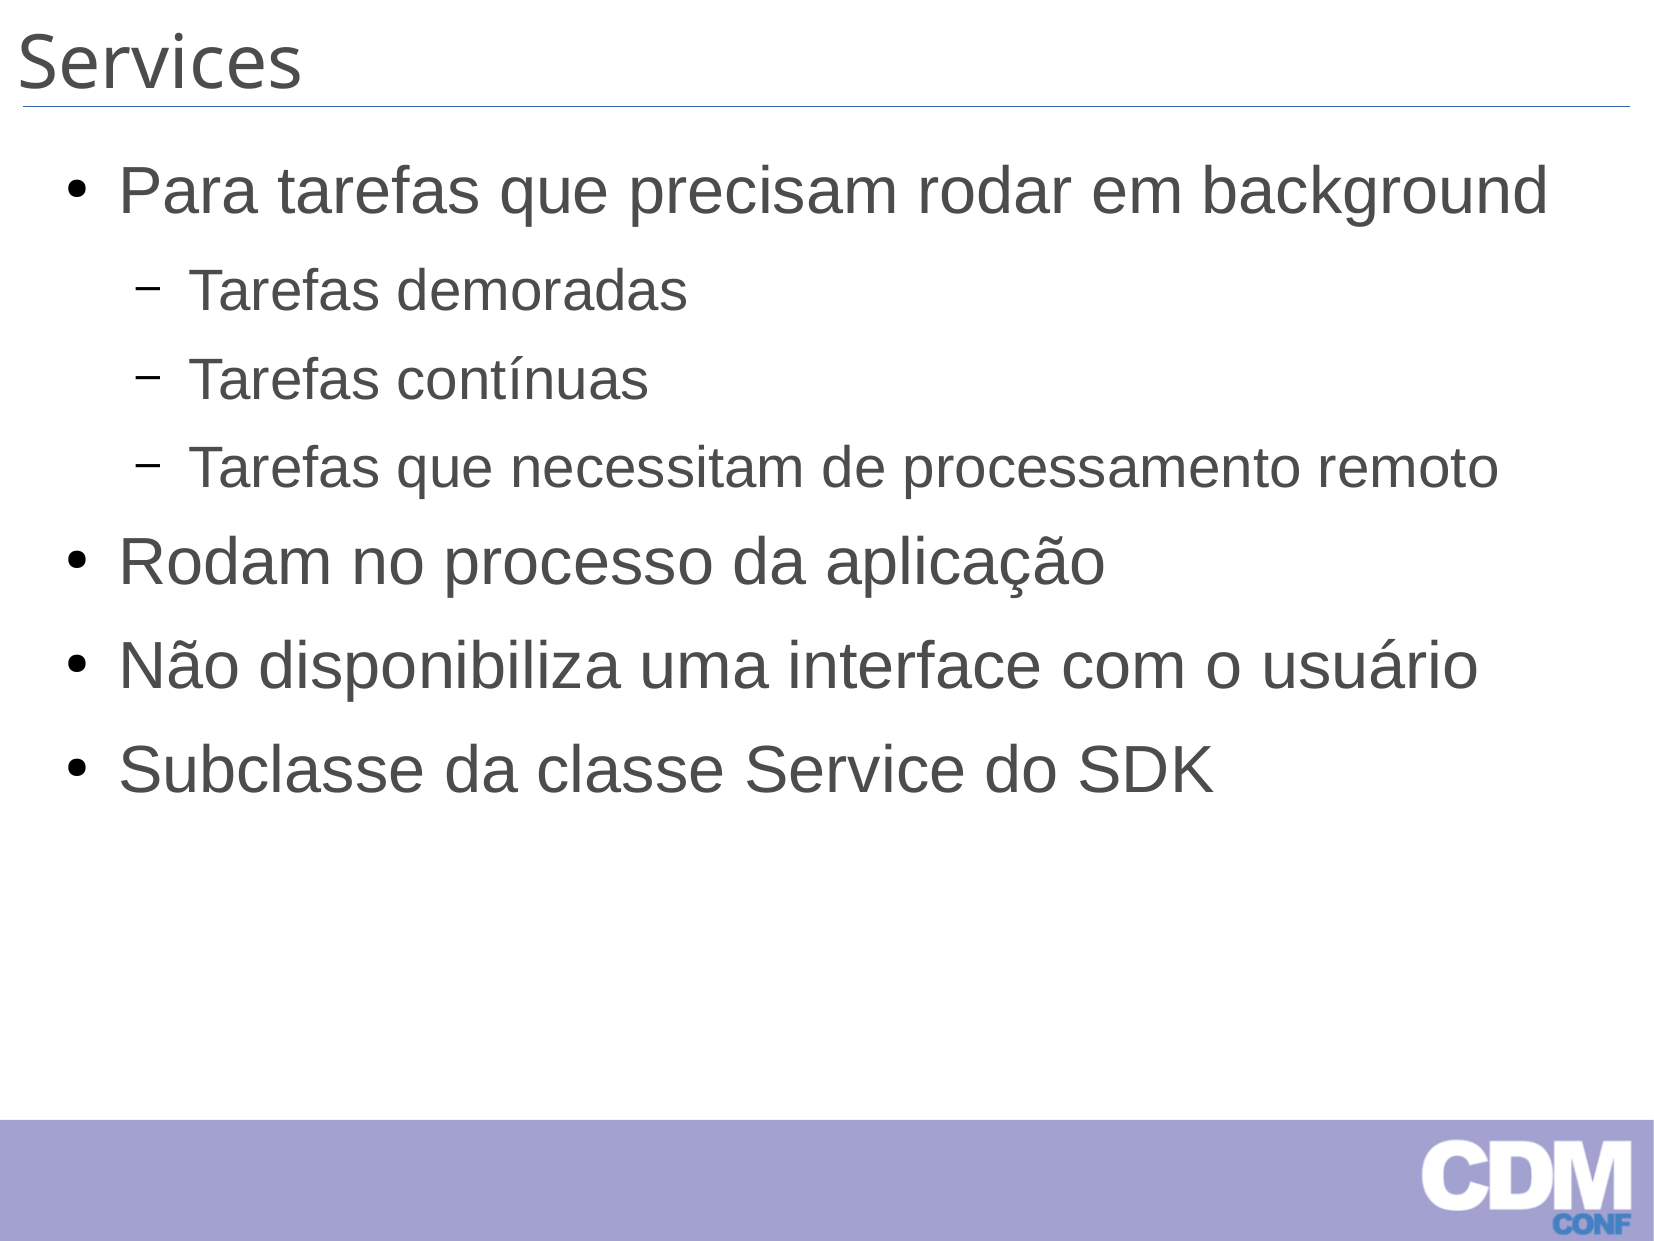

# Services
Para tarefas que precisam rodar em background
Tarefas demoradas
Tarefas contínuas
Tarefas que necessitam de processamento remoto
Rodam no processo da aplicação
Não disponibiliza uma interface com o usuário
Subclasse da classe Service do SDK